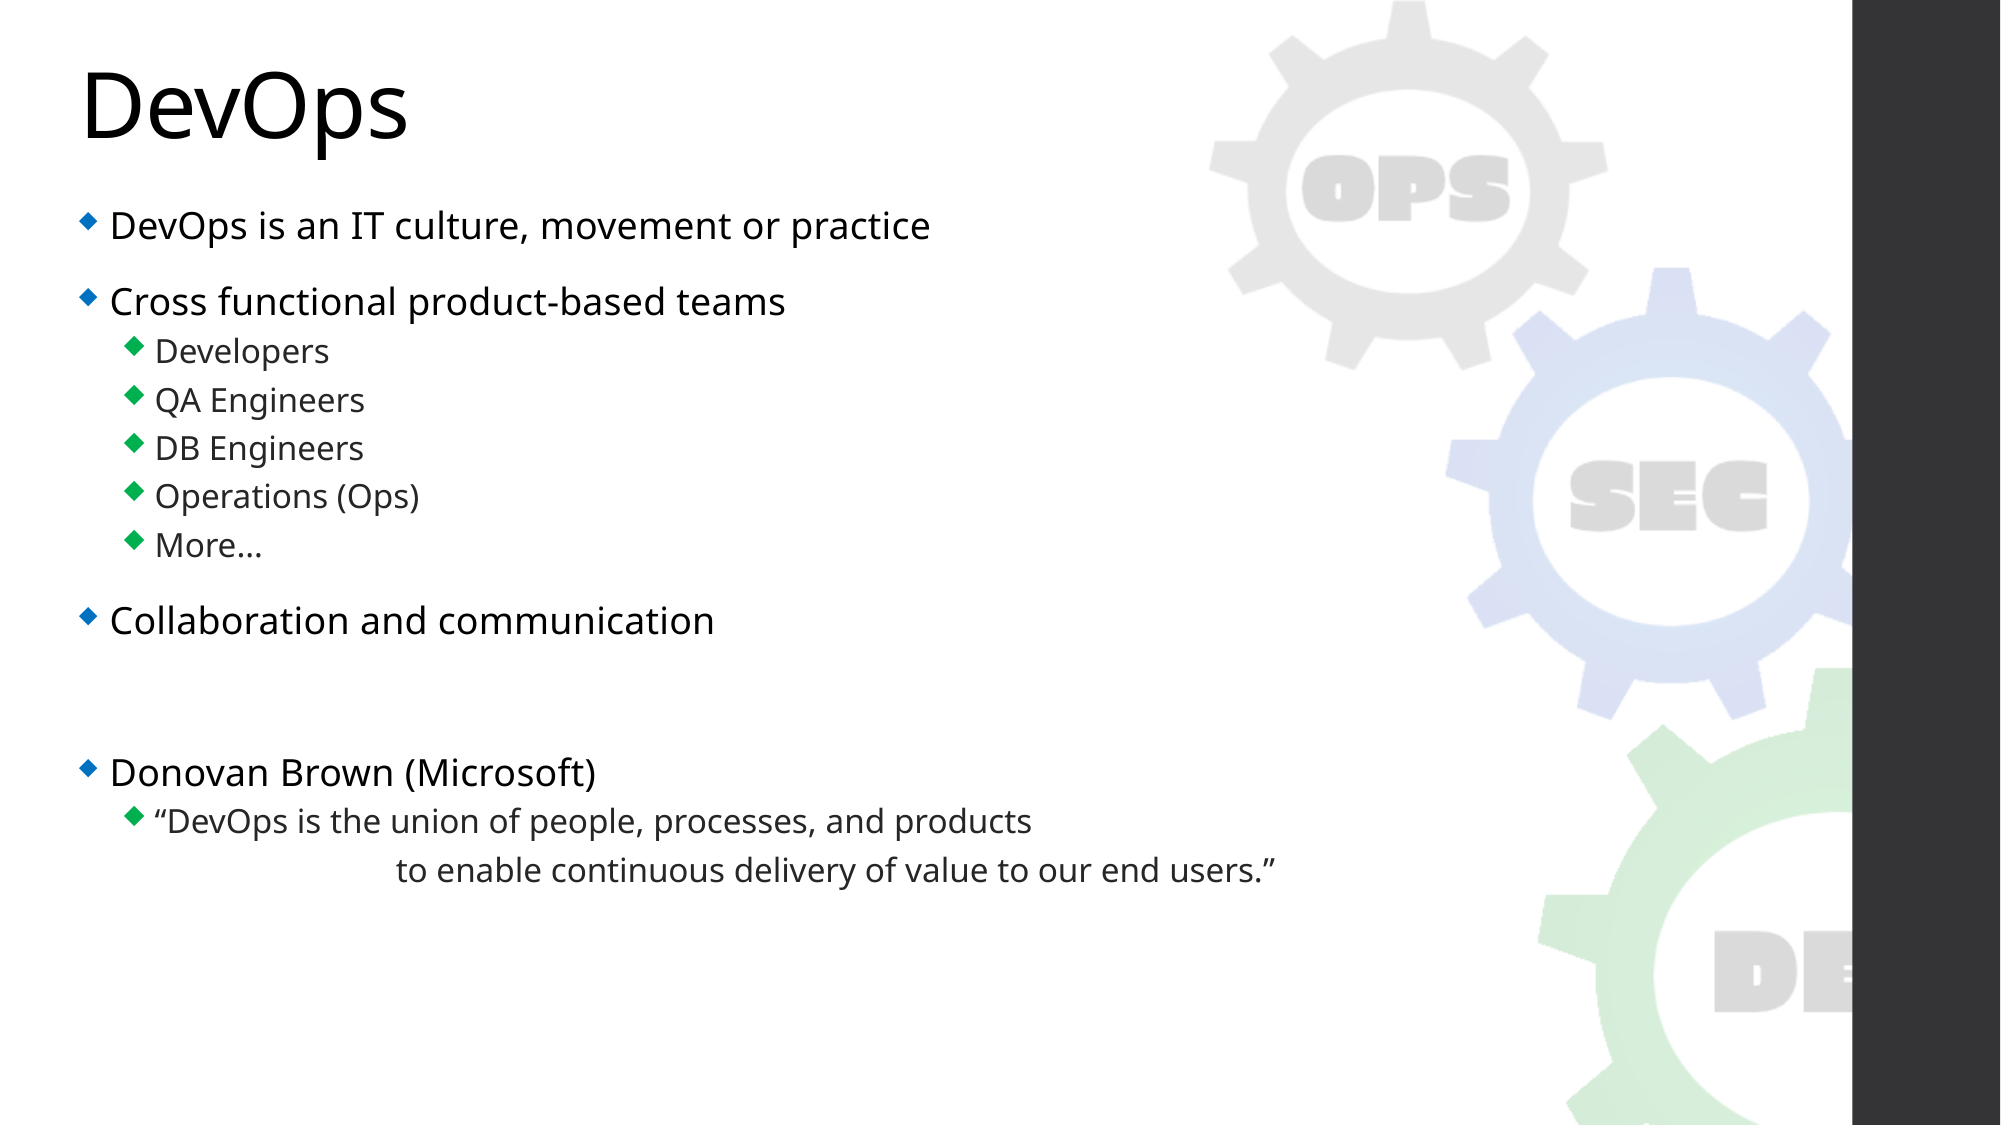

# DevOps
DevOps is an IT culture, movement or practice
Cross functional product-based teams
Developers
QA Engineers
DB Engineers
Operations (Ops)
More…
Collaboration and communication
Donovan Brown (Microsoft)
“DevOps is the union of people, processes, and products
 to enable continuous delivery of value to our end users.”